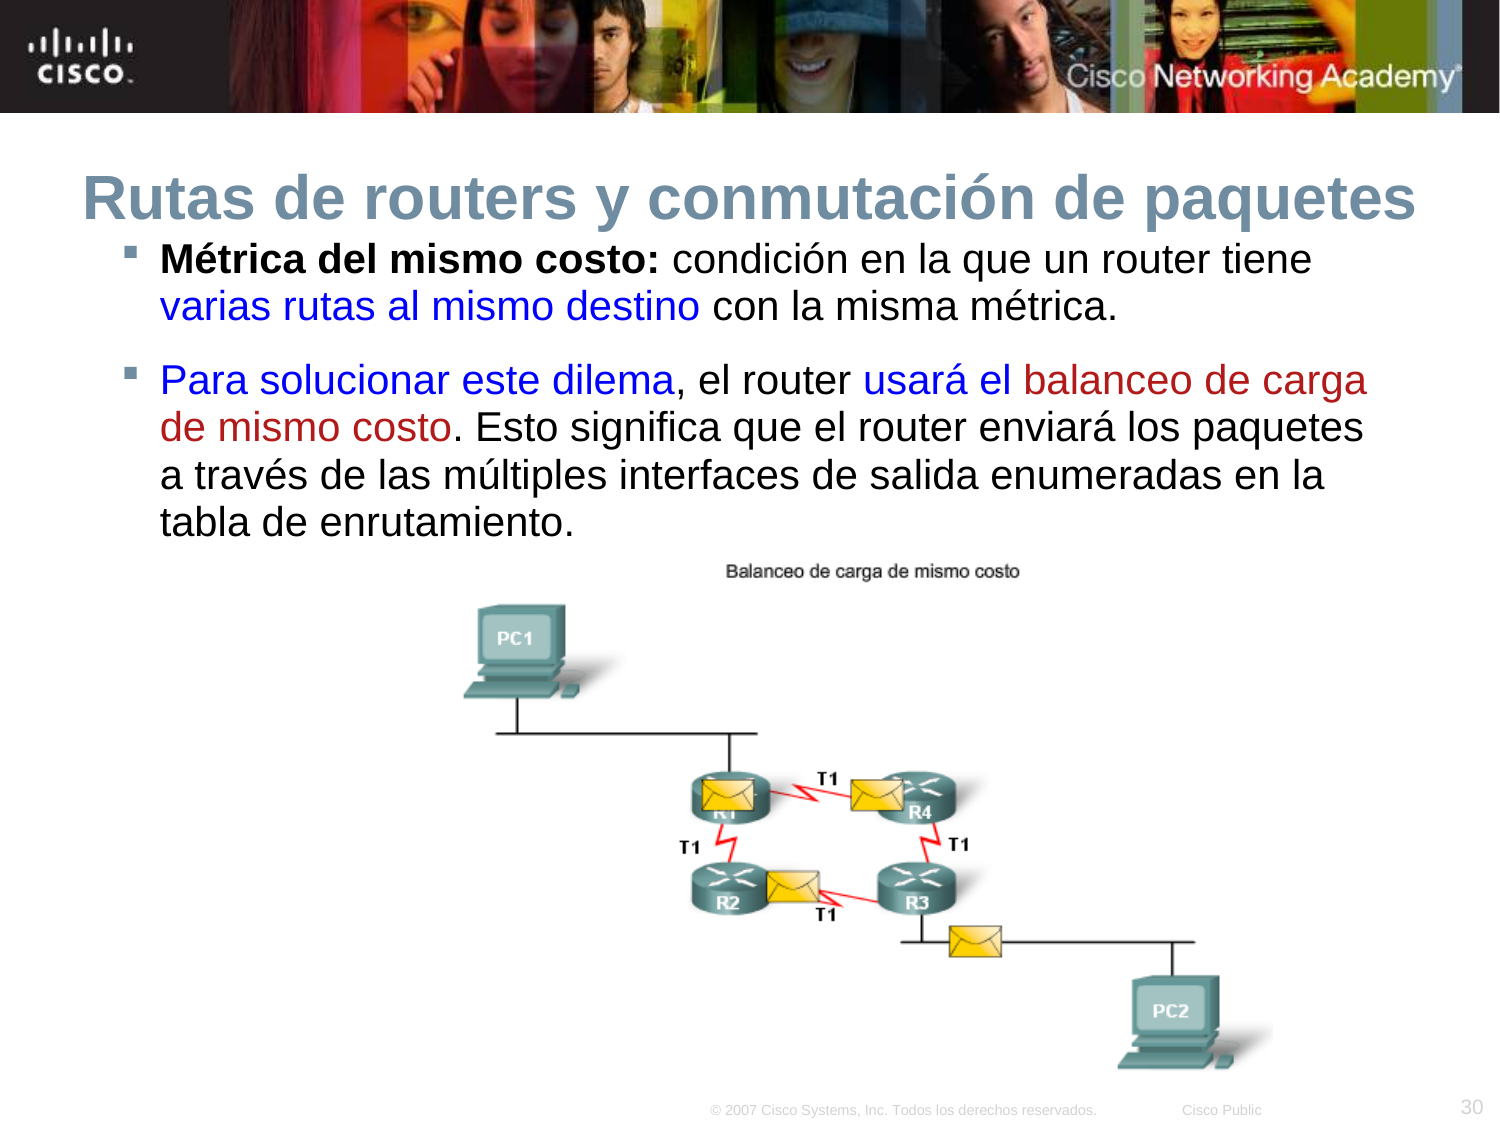

# Rutas de routers y conmutación de paquetes
Métrica del mismo costo: condición en la que un router tiene varias rutas al mismo destino con la misma métrica.
Para solucionar este dilema, el router usará el balanceo de carga de mismo costo. Esto significa que el router enviará los paquetes
a través de las múltiples interfaces de salida enumeradas en la tabla de enrutamiento.